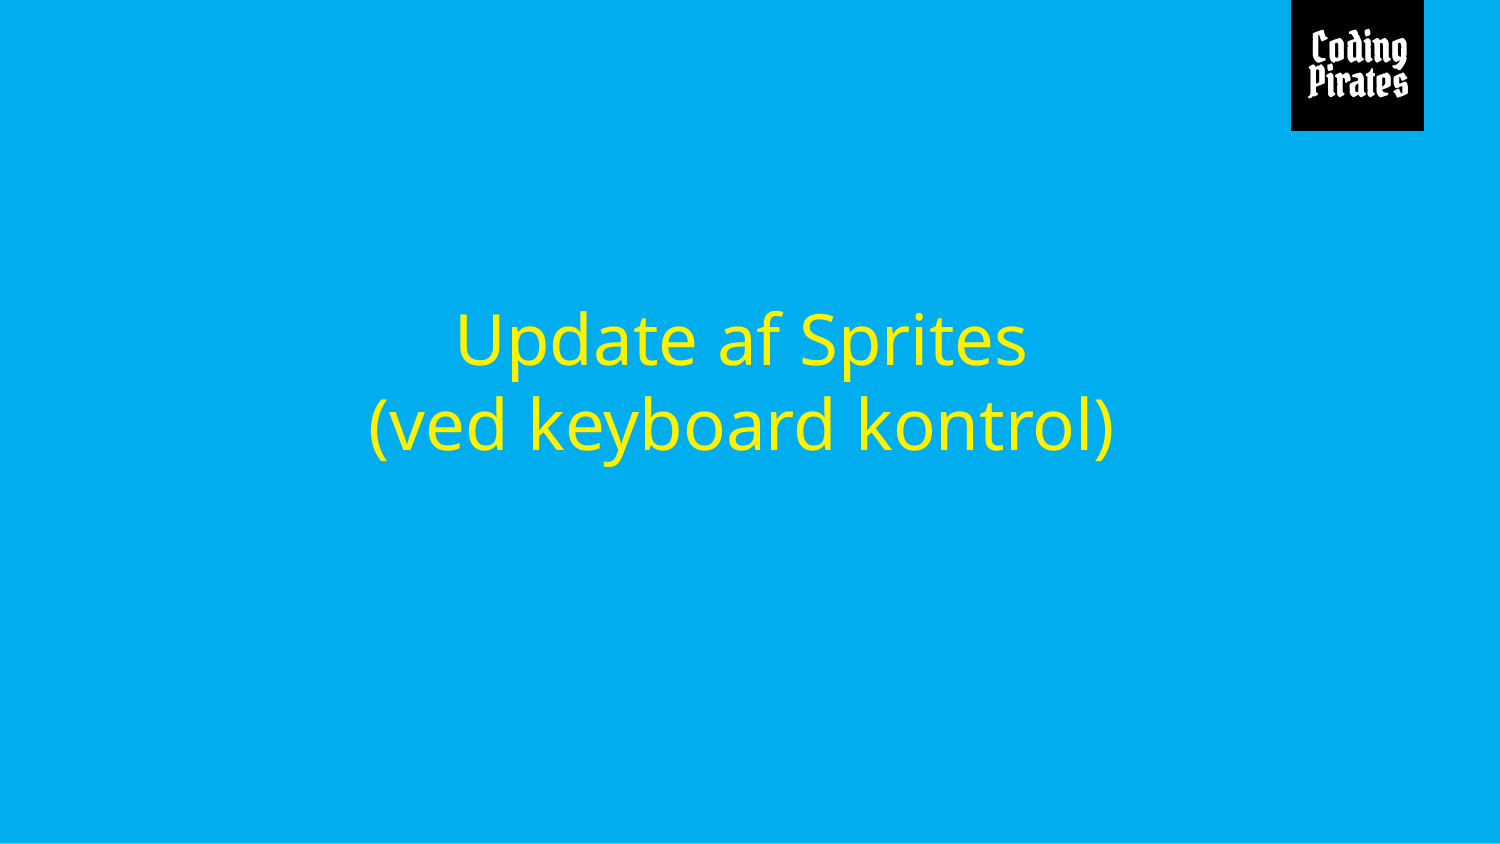

# Update af Sprites (ved keyboard kontrol)